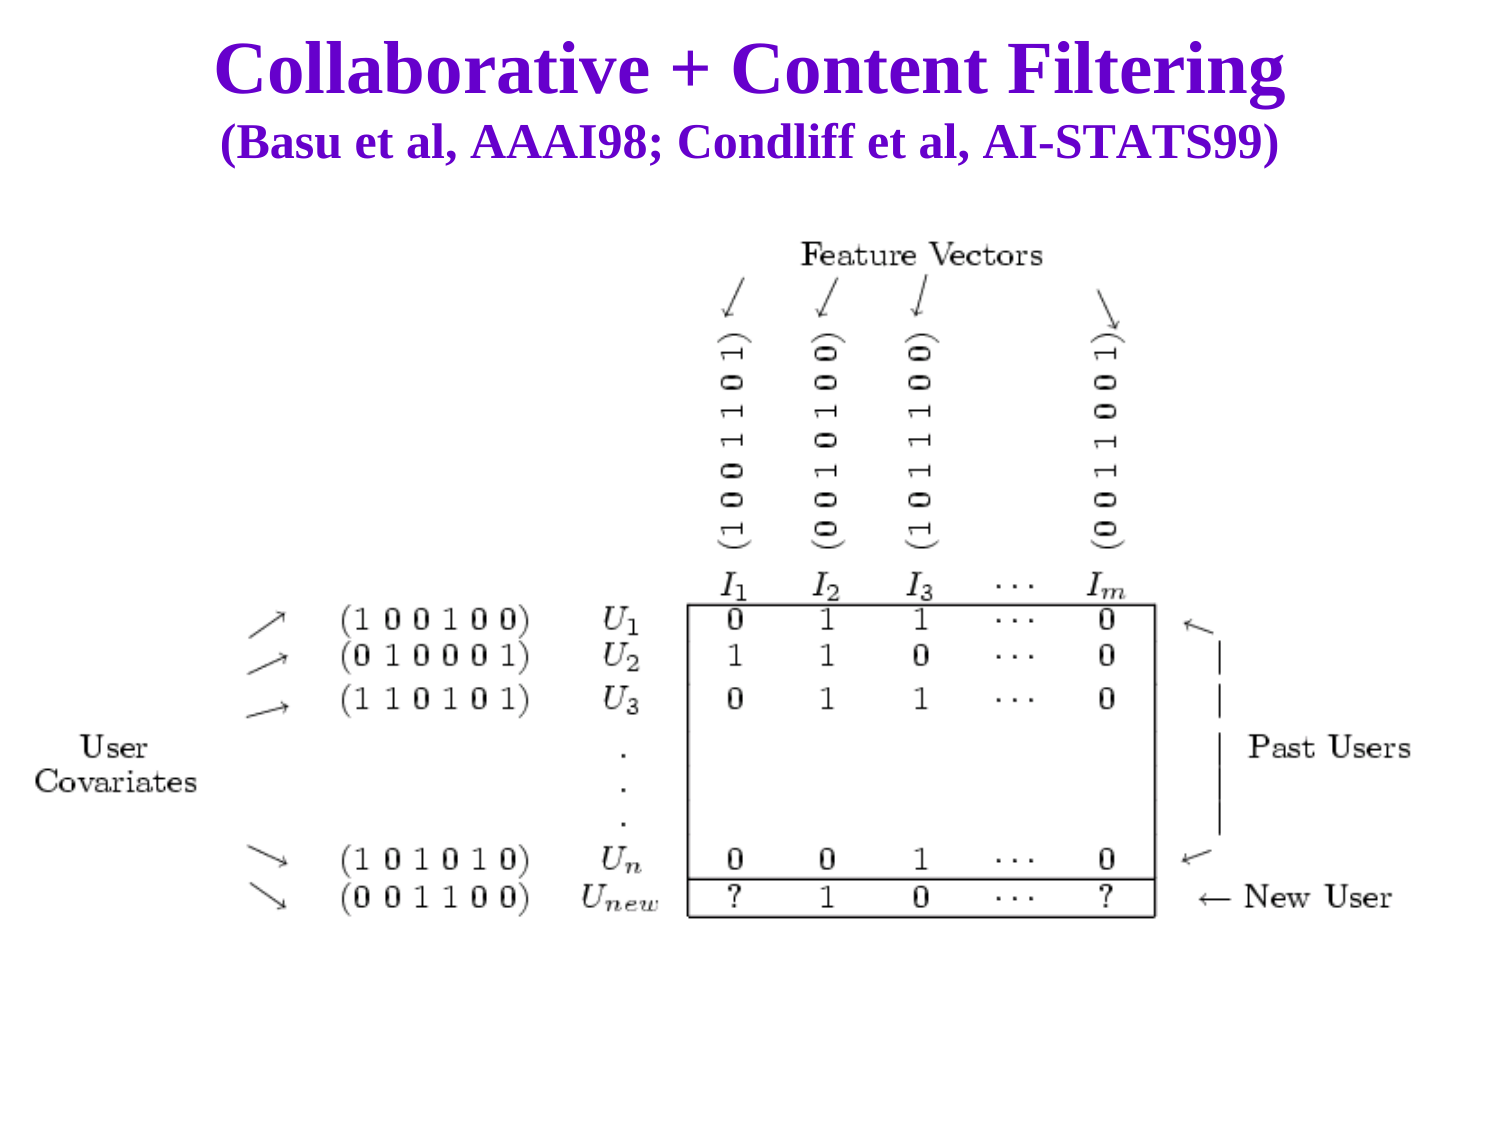

# Collaborative + Content Filtering (Basu et al, AAAI98; Condliff et al, AI-STATS99)